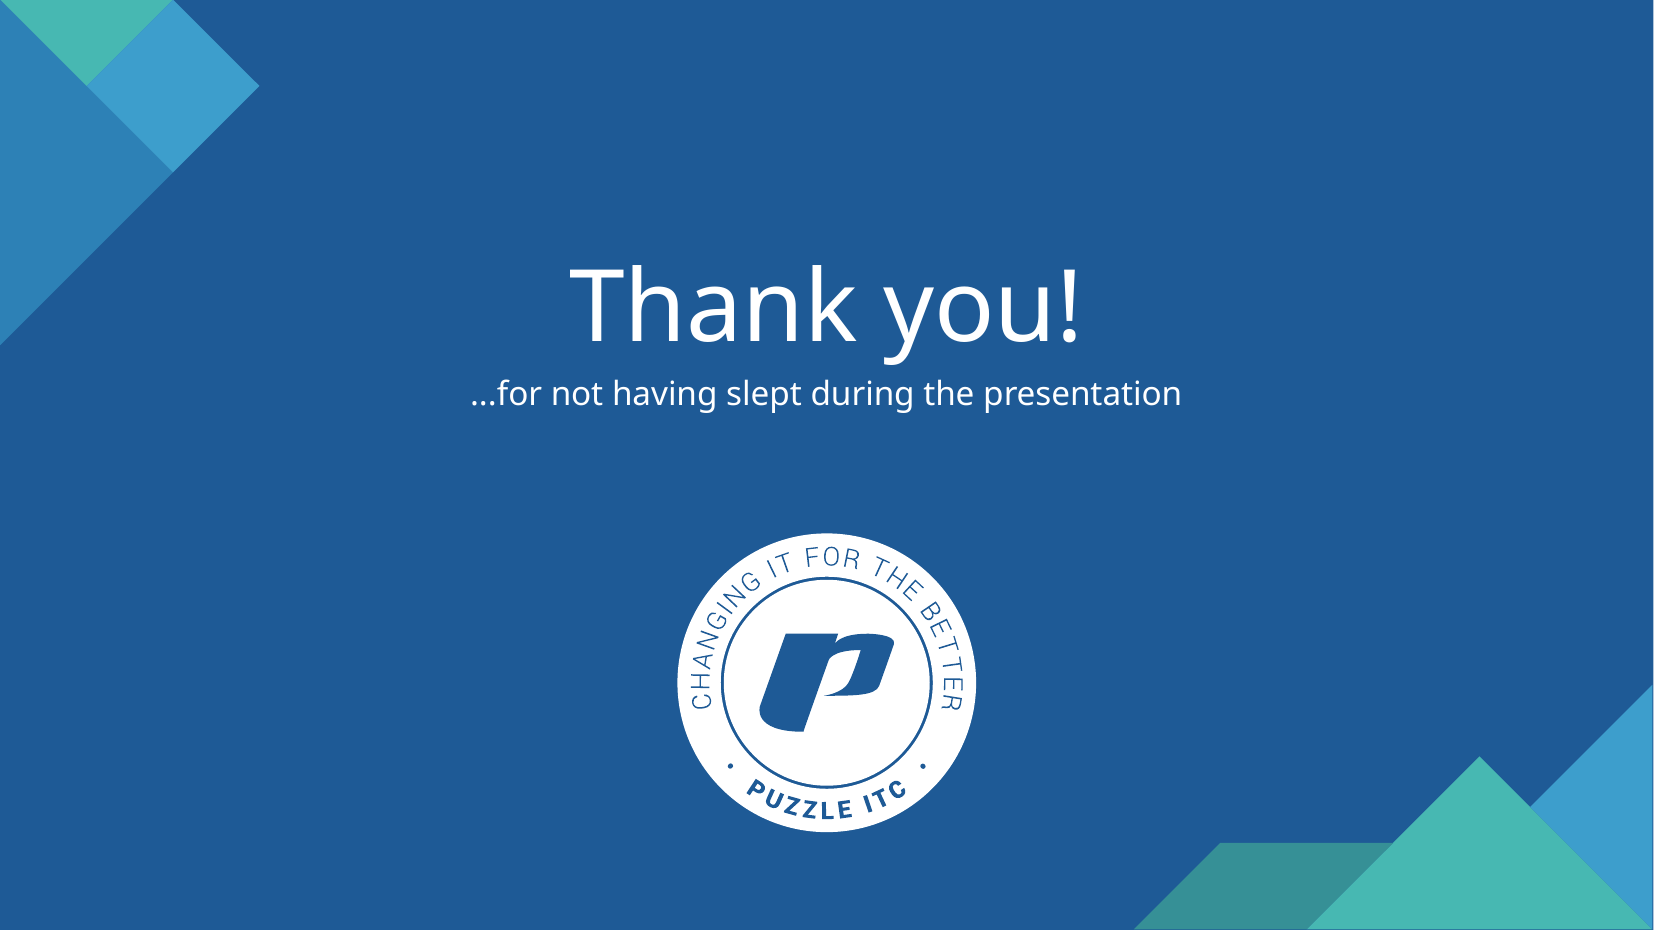

# Thank you! ...for not having slept during the presentation